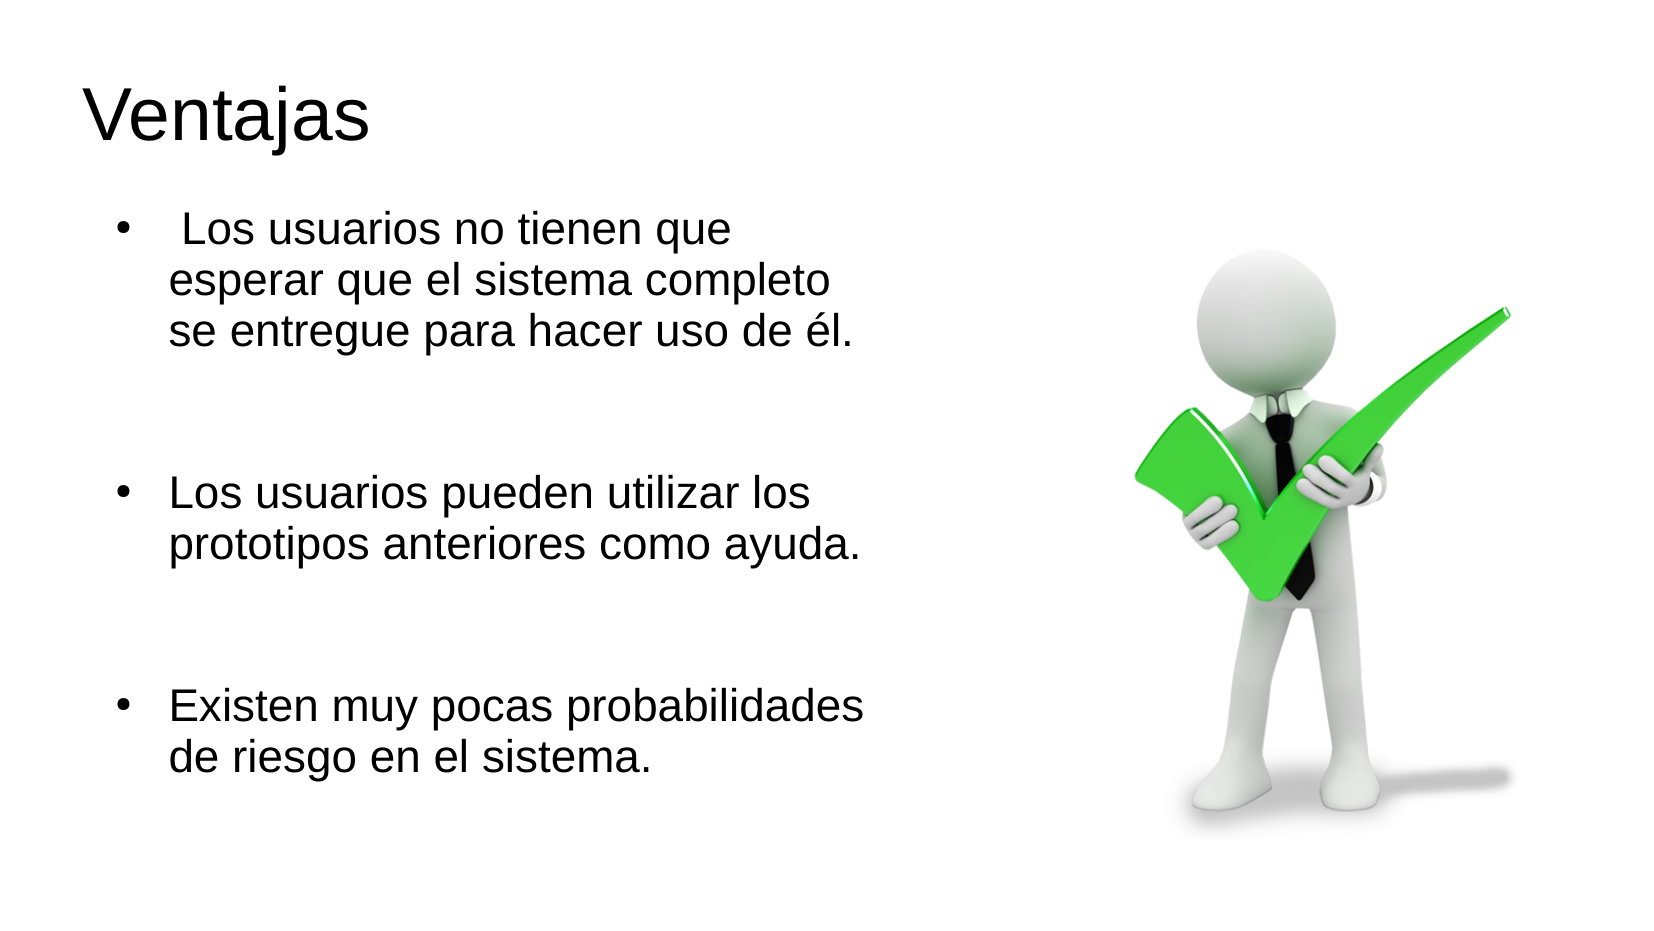

# Ventajas
 Los usuarios no tienen que esperar que el sistema completo se entregue para hacer uso de él.
Los usuarios pueden utilizar los prototipos anteriores como ayuda.
Existen muy pocas probabilidades de riesgo en el sistema.